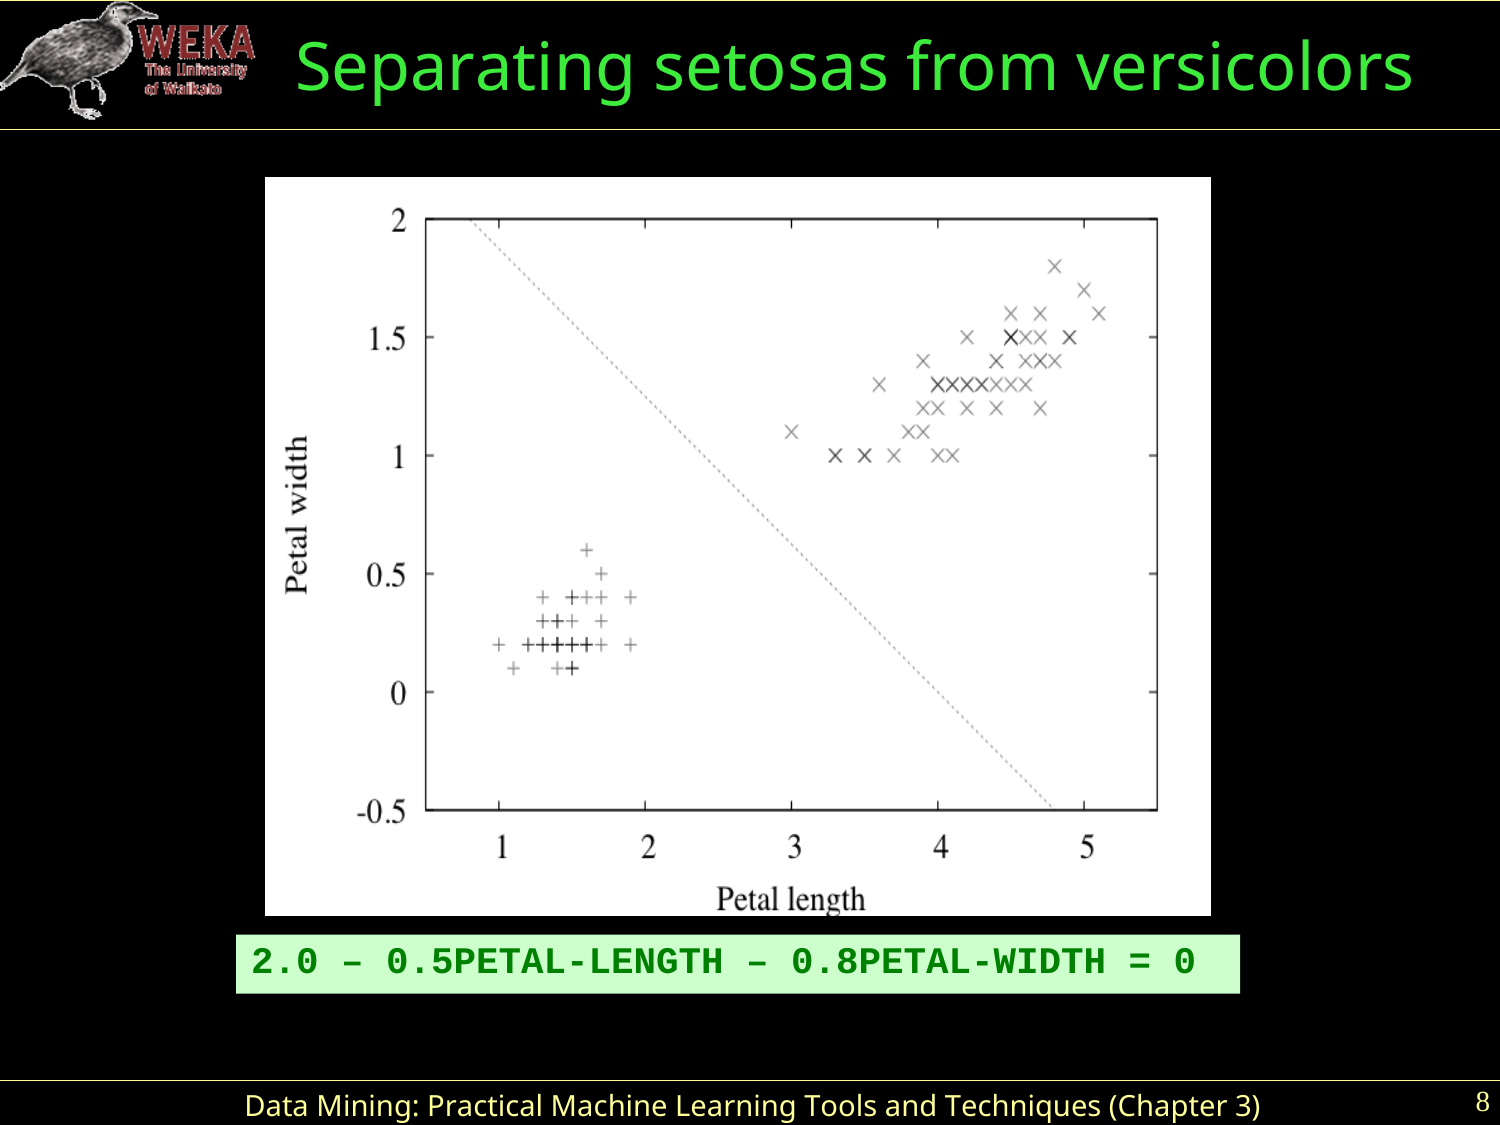

# Separating setosas from versicolors
2.0 – 0.5PETAL-LENGTH – 0.8PETAL-WIDTH = 0
Data Mining: Practical Machine Learning Tools and Techniques (Chapter 3)
8